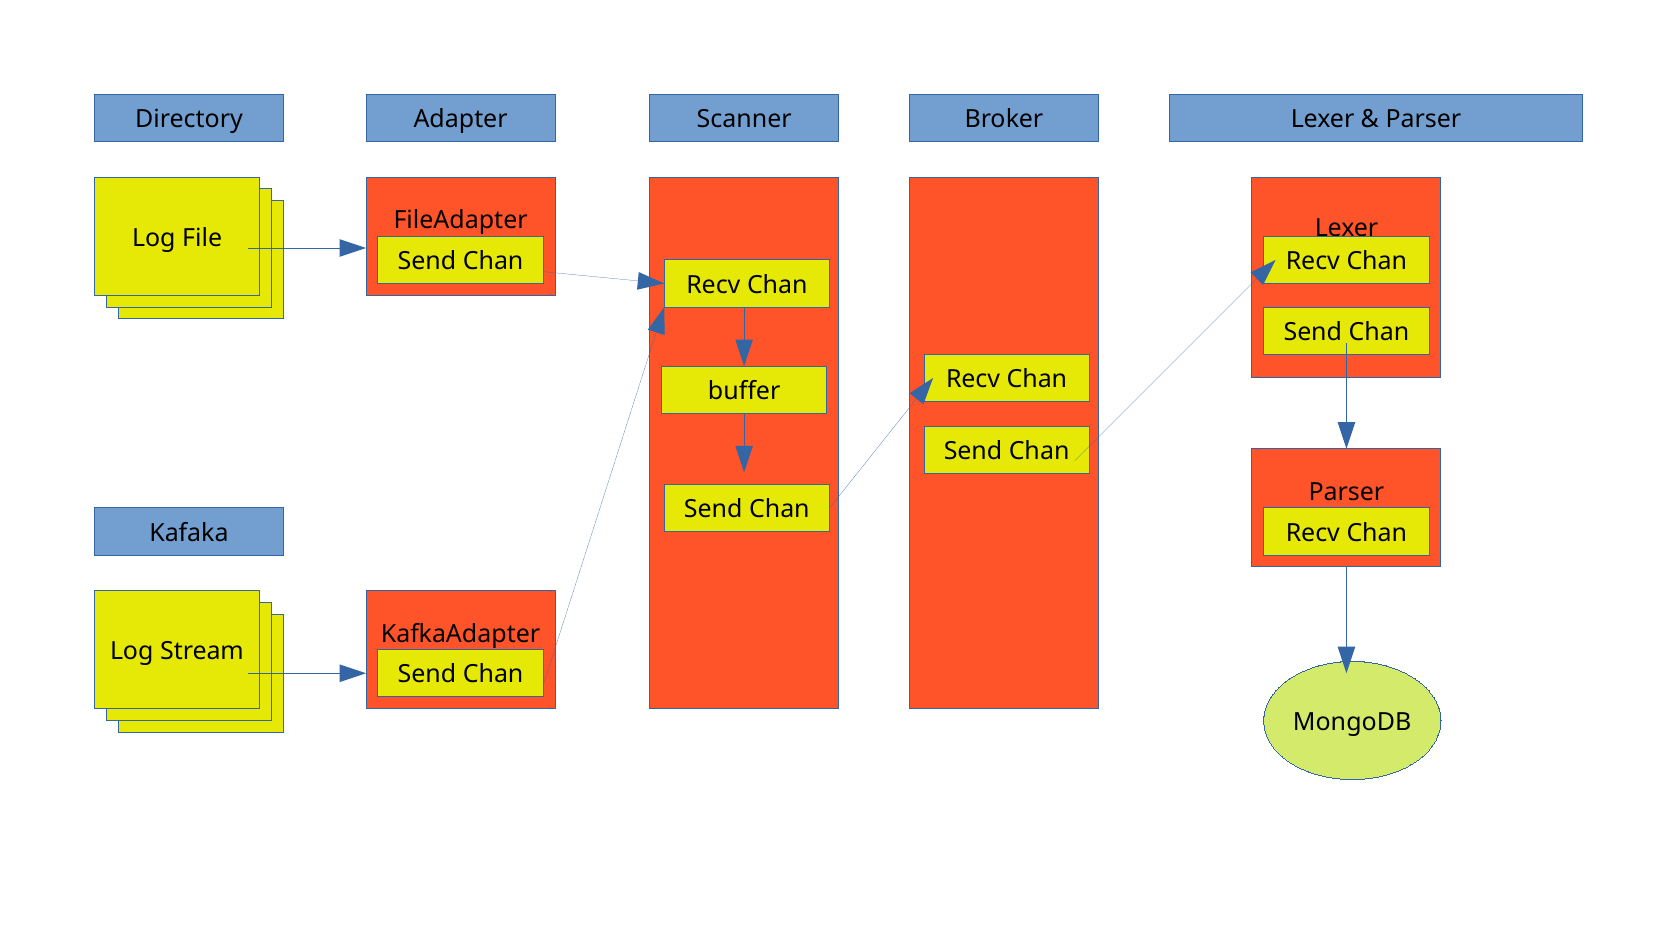

Directory
Adapter
Scanner
Broker
Lexer & Parser
Log File
FileAdapter
Lexer
Send Chan
Recv Chan
Recv Chan
Send Chan
Recv Chan
buffer
Send Chan
Parser
Send Chan
Kafaka
Recv Chan
Log Stream
KafkaAdapter
Send Chan
MongoDB